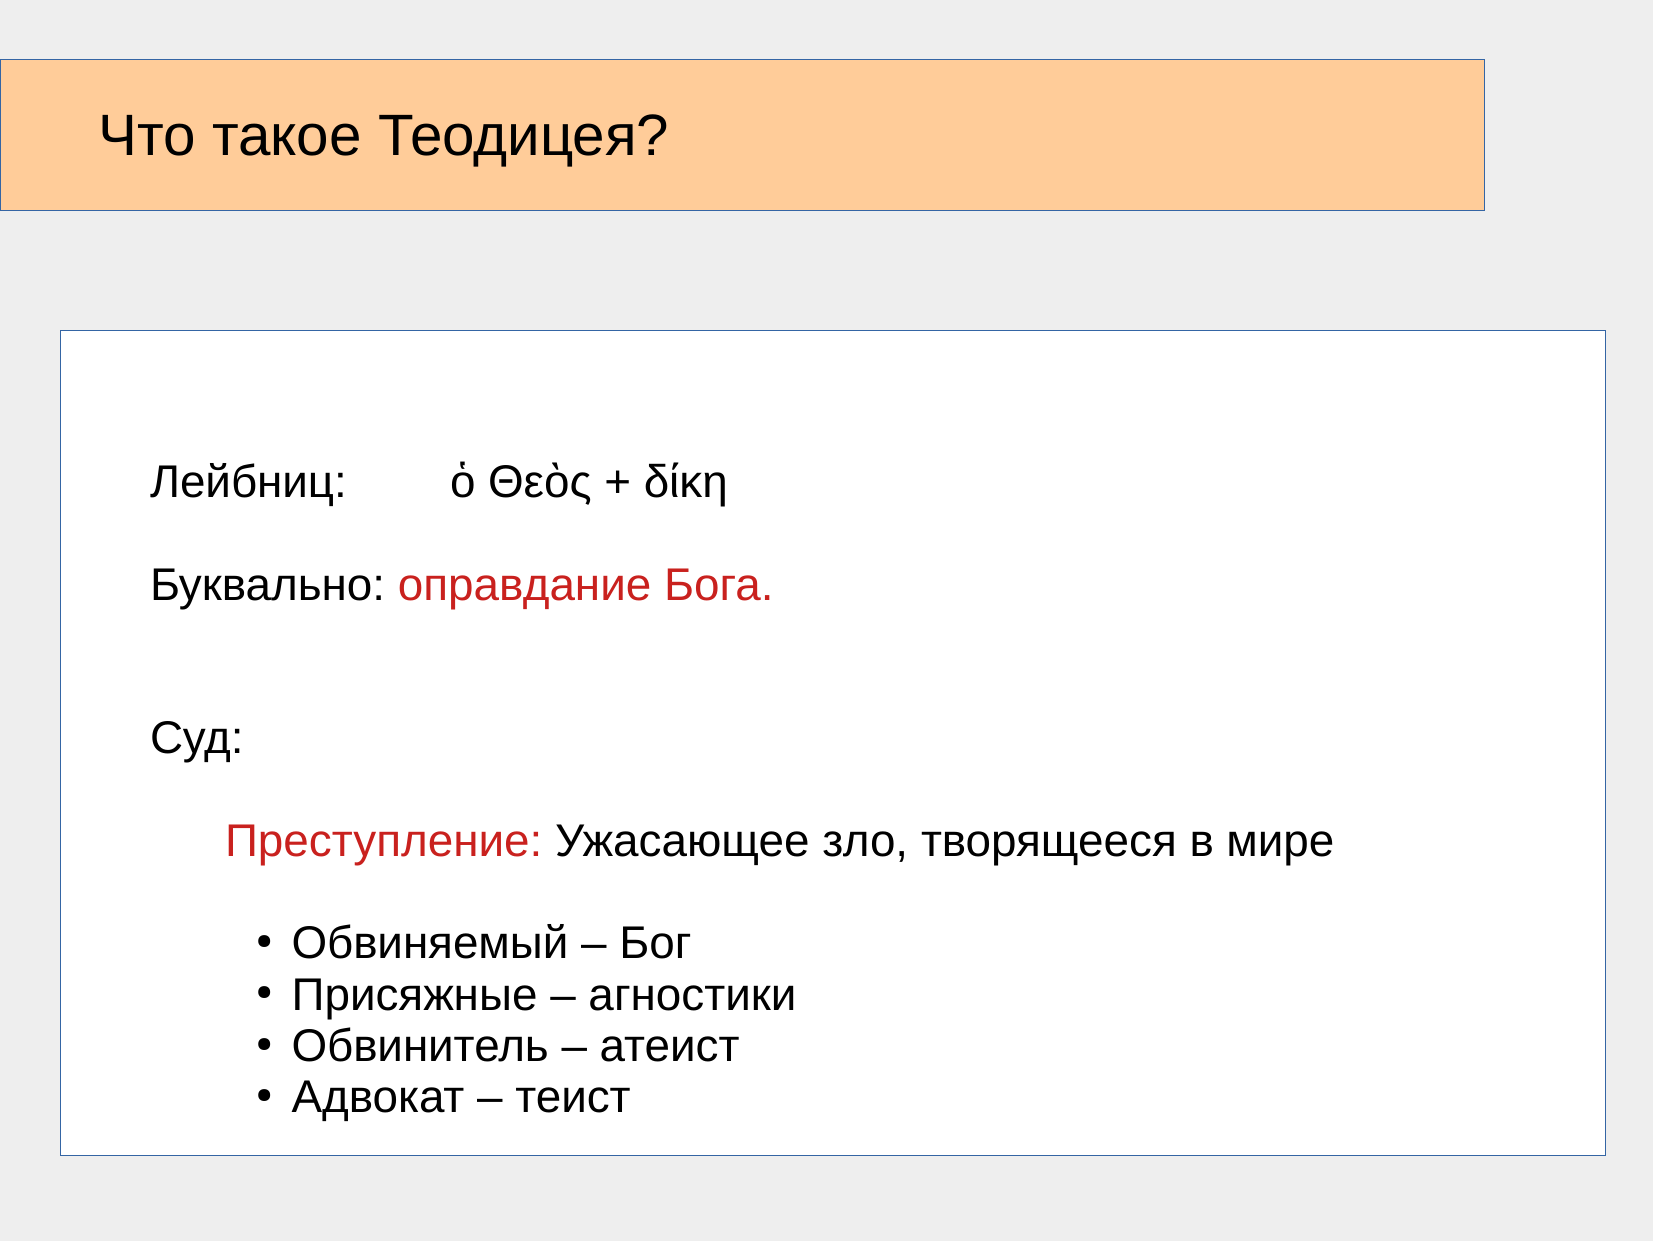

Что такое Теодицея?
Лейбниц: 		ὁ Θεὸς + δίκη
Буквально: оправдание Бога.
Суд:
	Преступление: Ужасающее зло, творящееся в мире
Обвиняемый – Бог
Присяжные – агностики
Обвинитель – атеист
Адвокат – теист